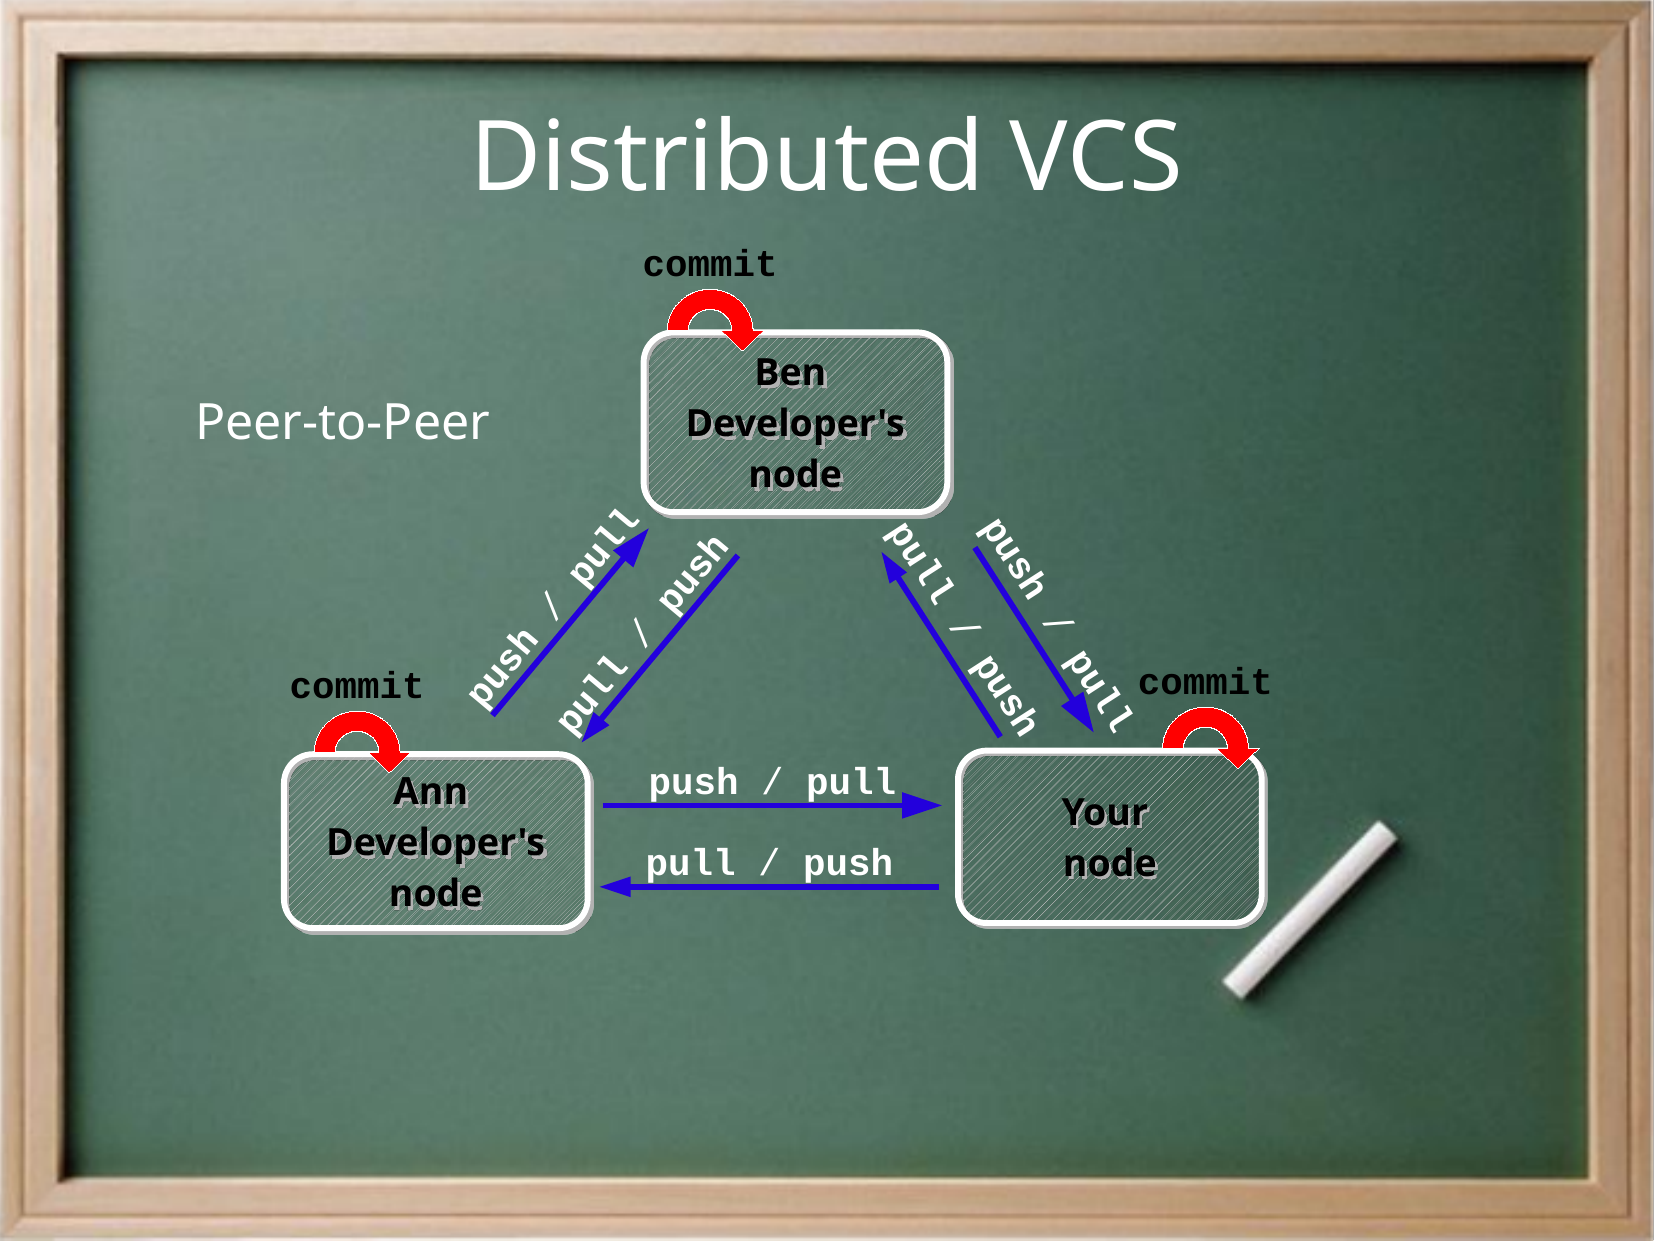

# Distributed VCS
commit
Ben
Developer's
node
Peer-to-Peer
push / pull
push / pull
pull / push
pull / push
commit
Your
node
commit
Ann
Developer's
node
push / pull
pull / push